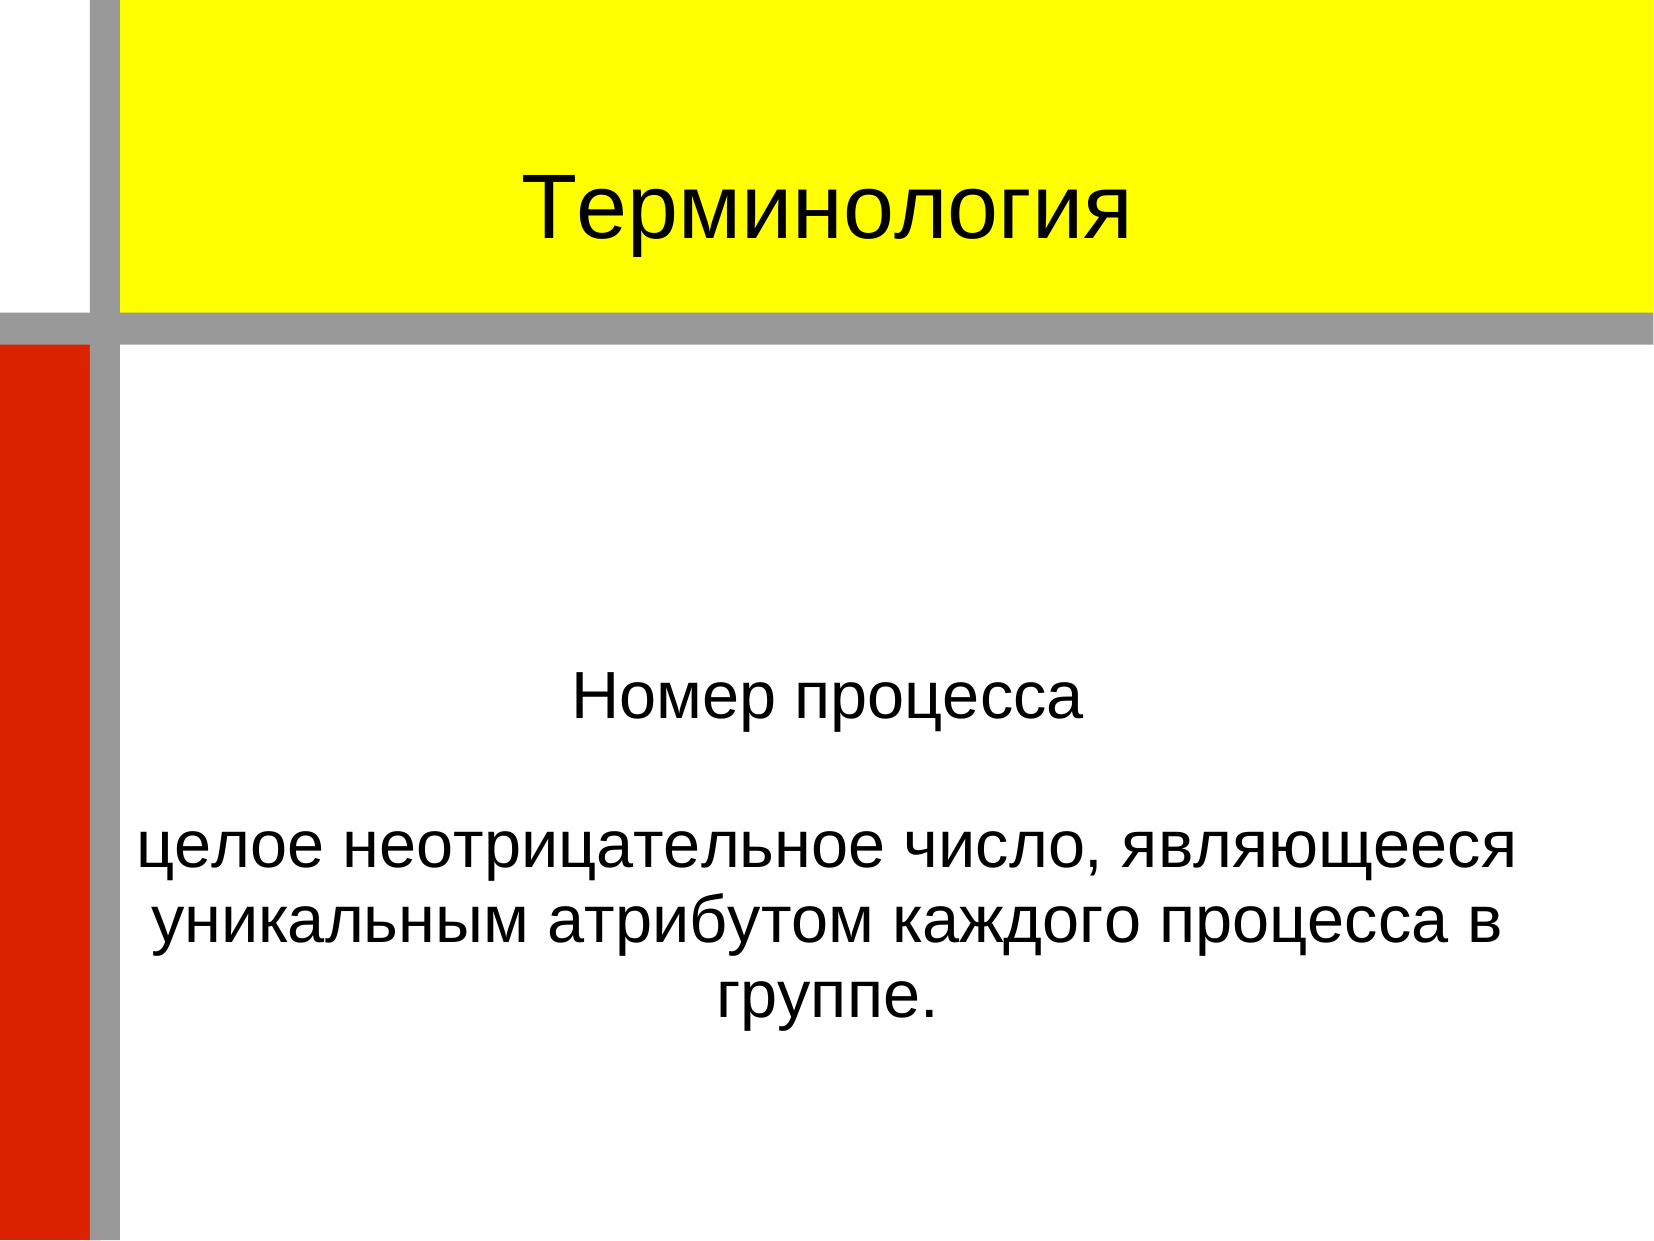

# Терминология
Номер процесса
целое неотрицательное число, являющееся уникальным атрибутом каждого процесса в группе.